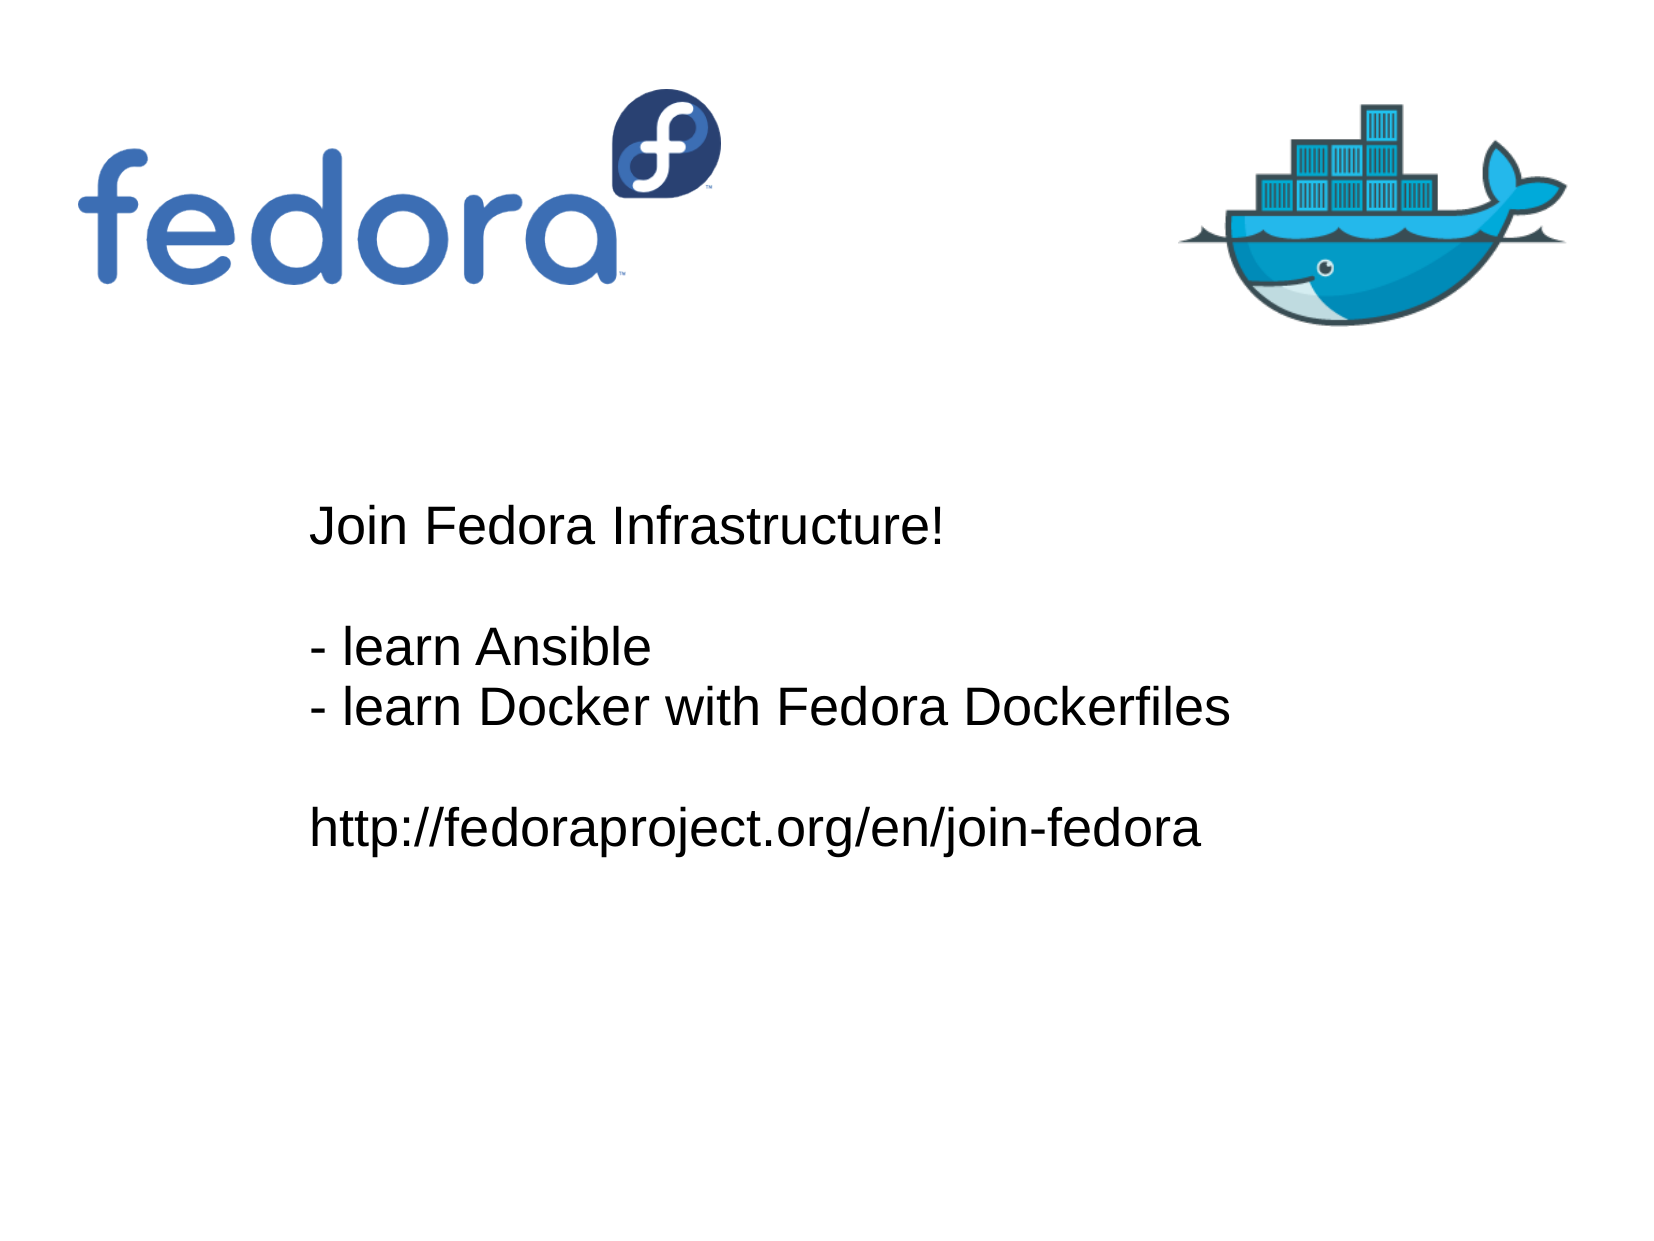

Join Fedora Infrastructure!
- learn Ansible
- learn Docker with Fedora Dockerfiles
http://fedoraproject.org/en/join-fedora